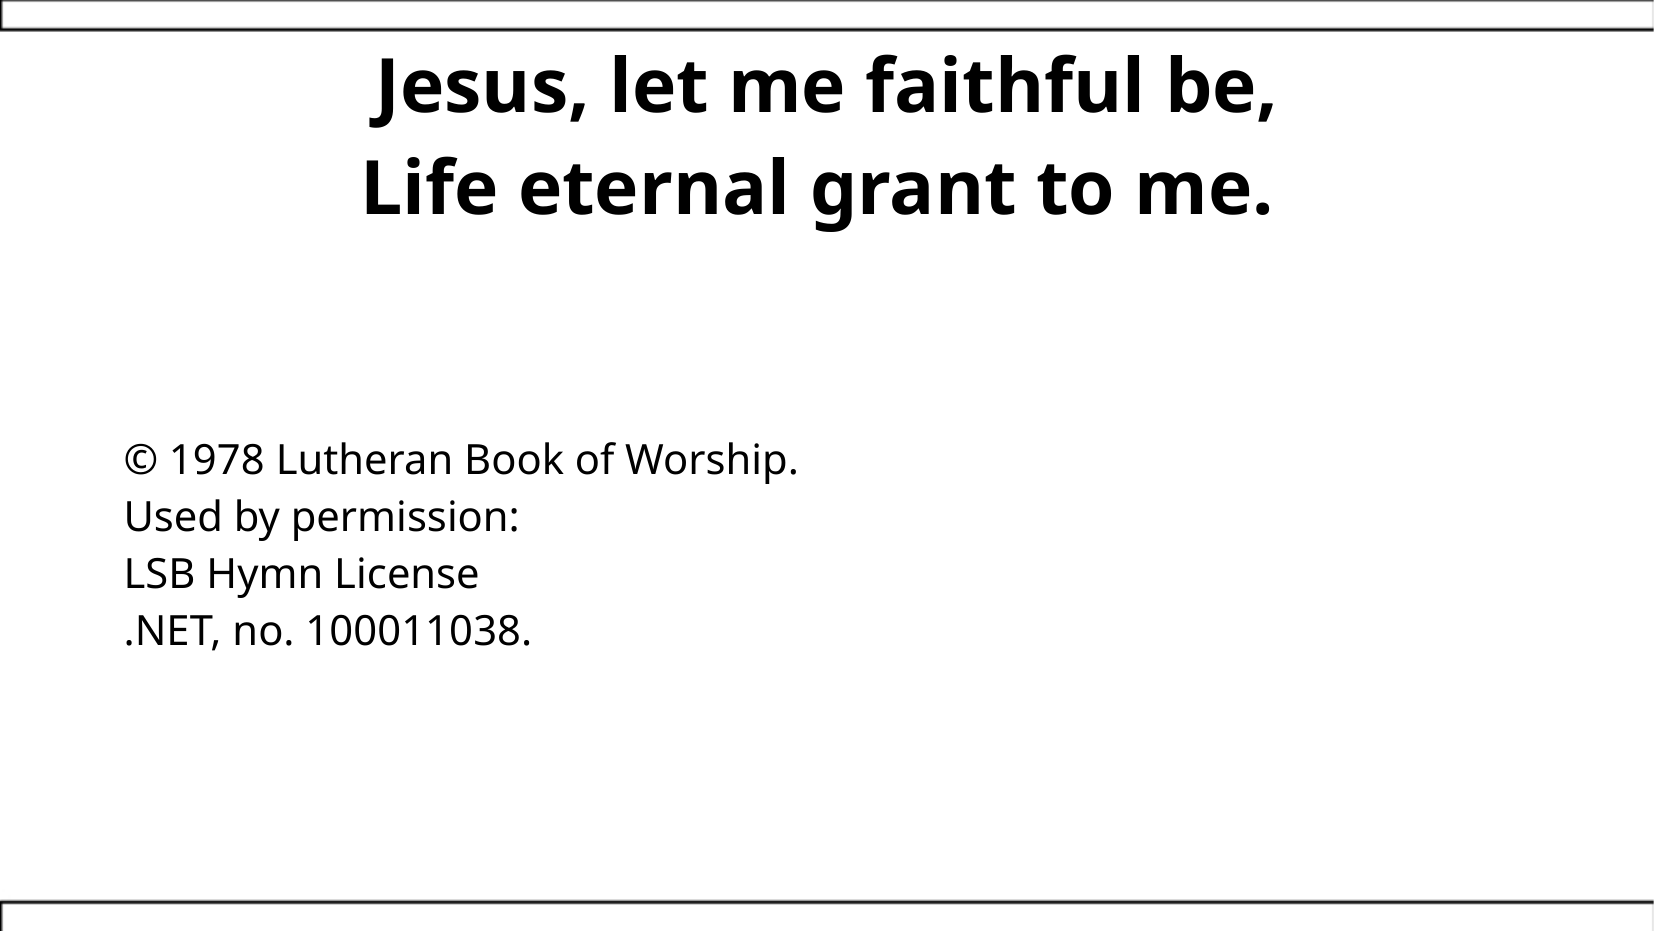

Jesus, let me faithful be,
Life eternal grant to me.
© 1978 Lutheran Book of Worship.
Used by permission:
LSB Hymn License
.NET, no. 100011038.